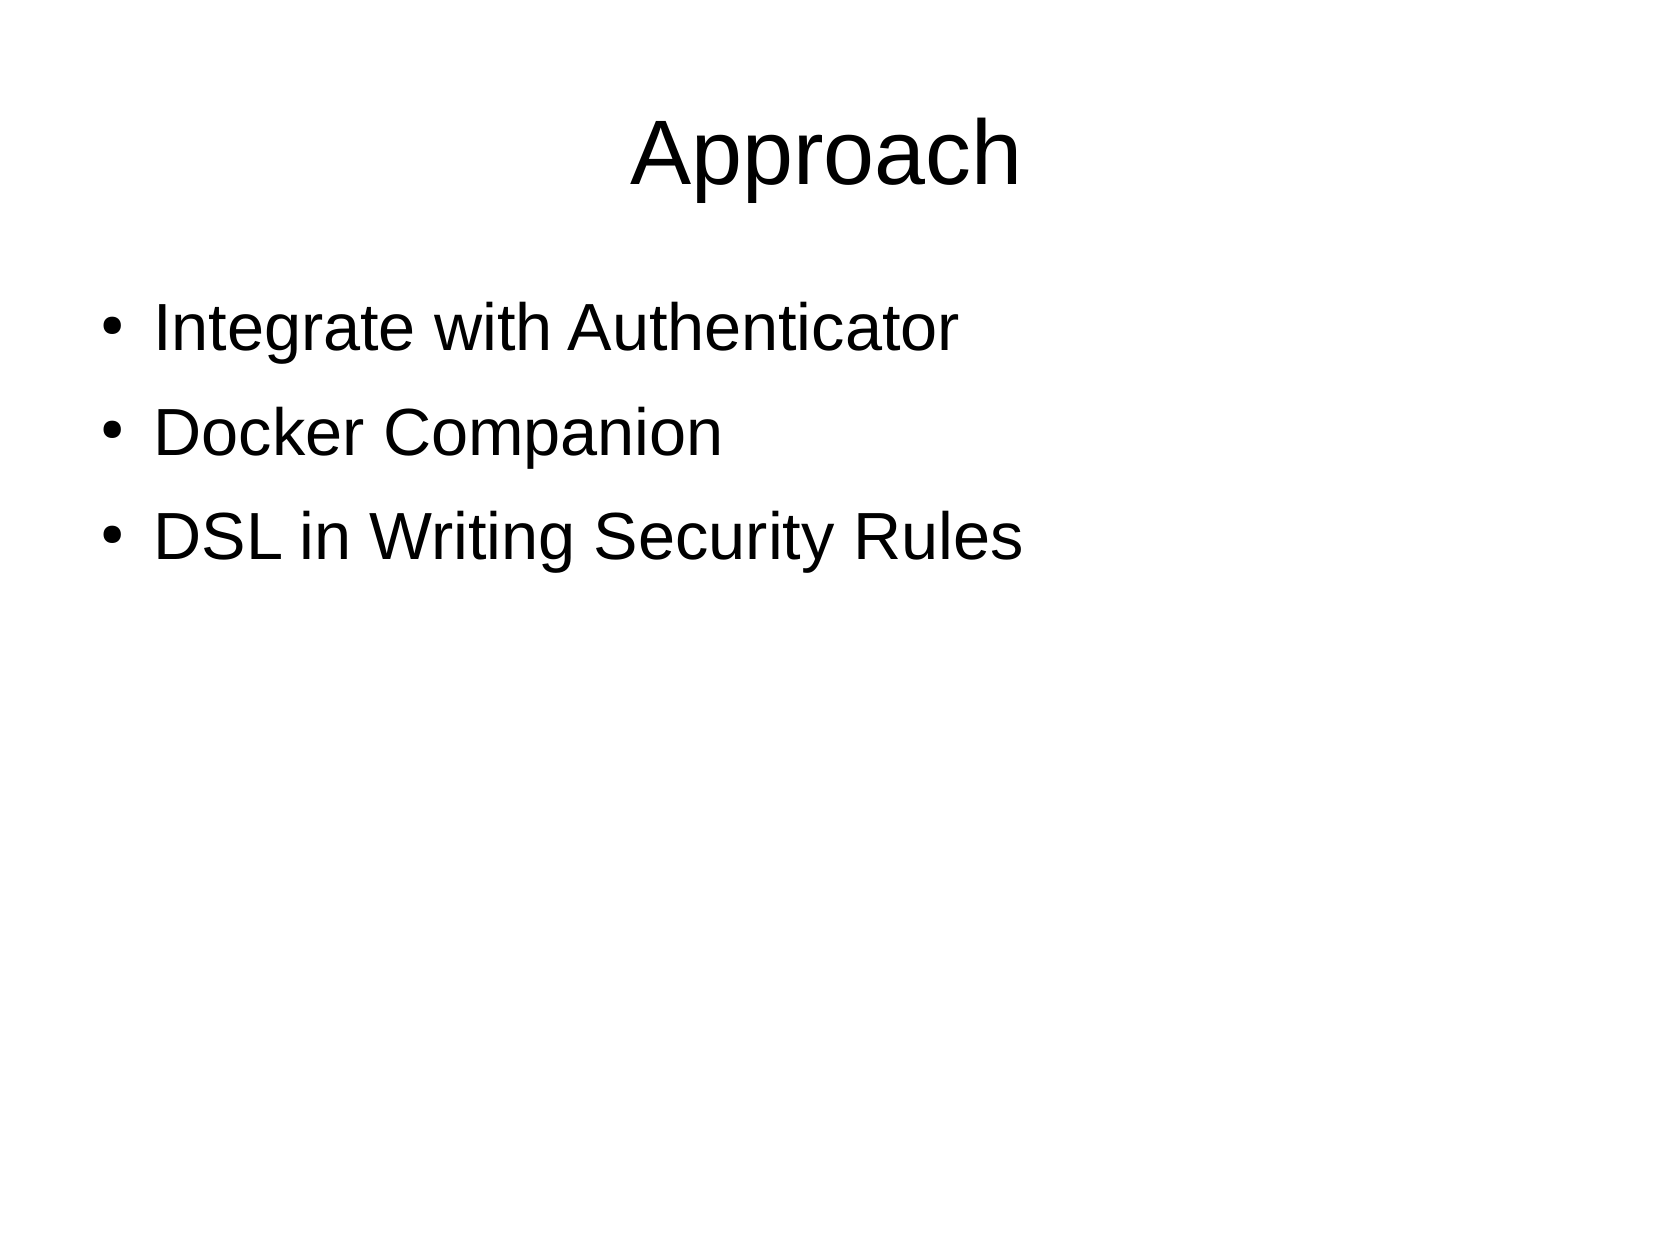

# Approach
Integrate with Authenticator
Docker Companion
DSL in Writing Security Rules